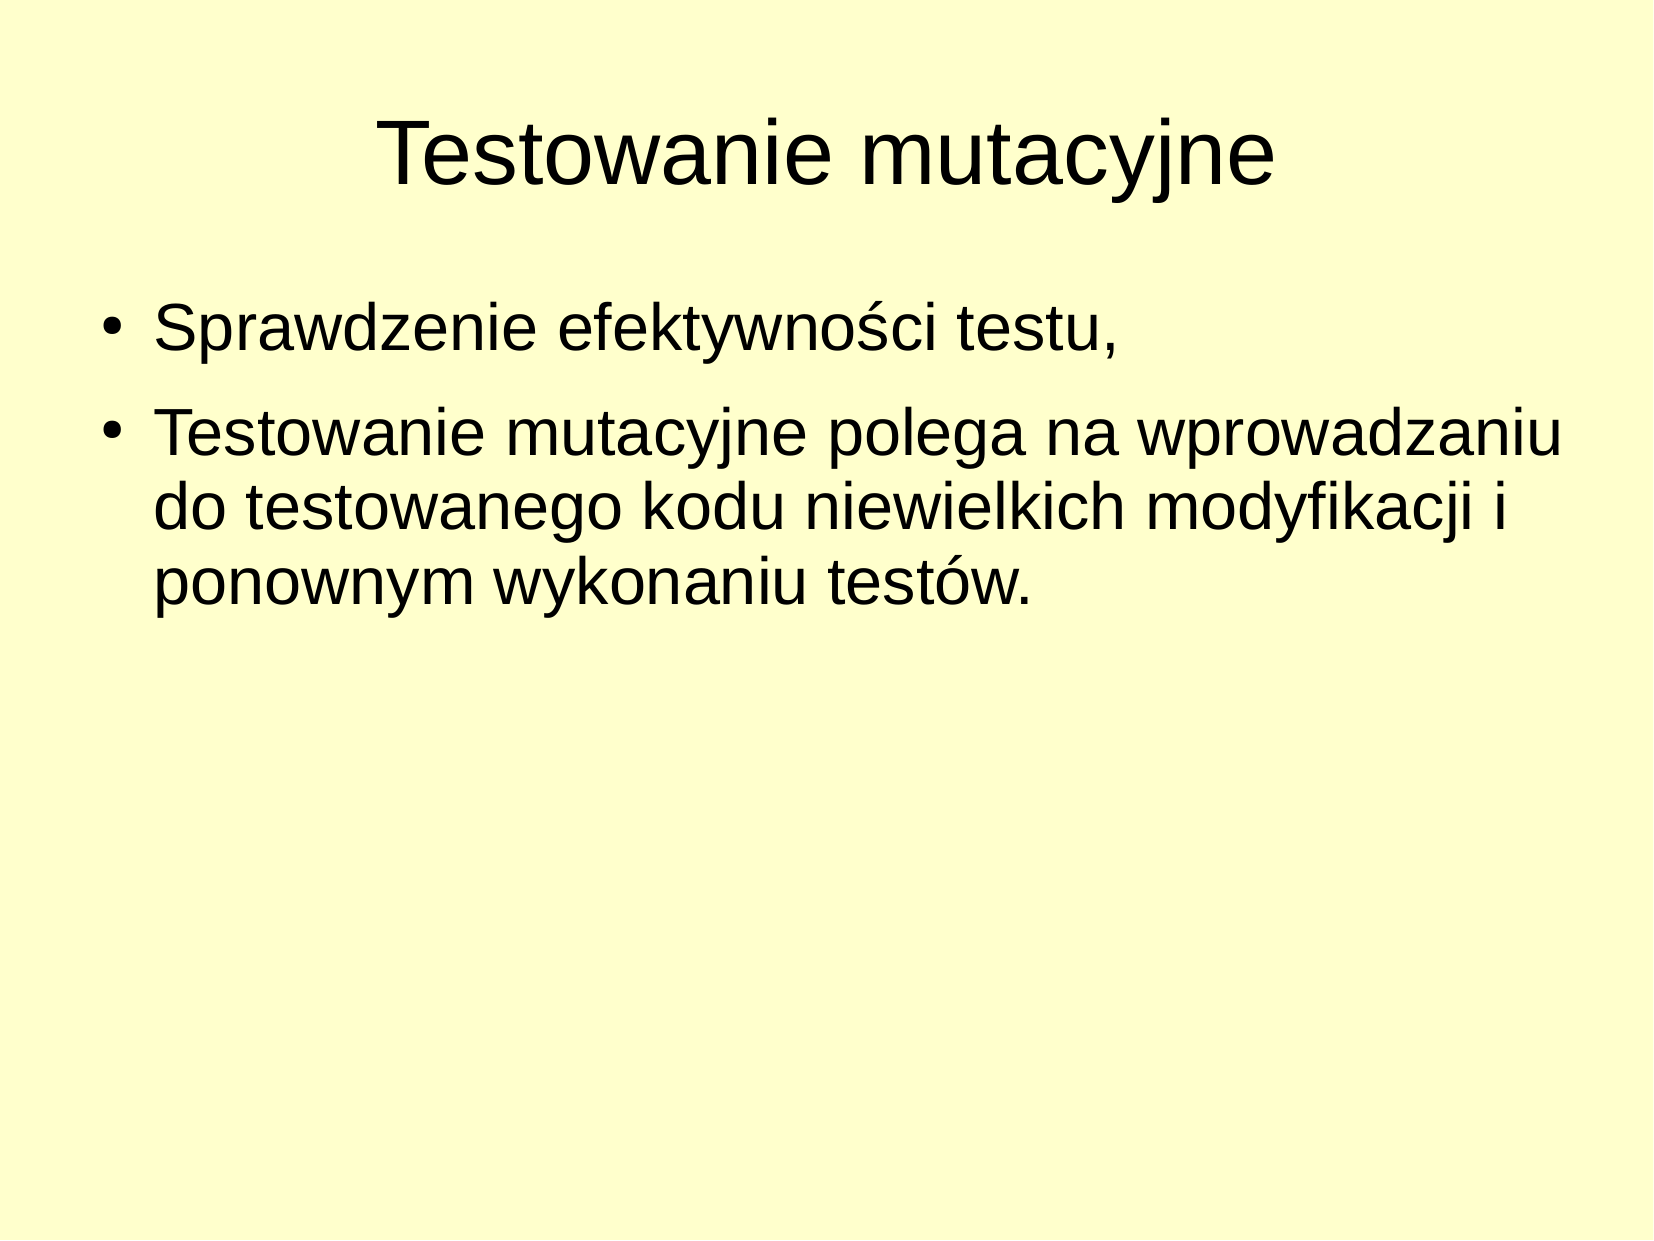

# Testowanie mutacyjne
Sprawdzenie efektywności testu,
Testowanie mutacyjne polega na wprowadzaniu do testowanego kodu niewielkich modyfikacji i ponownym wykonaniu testów.